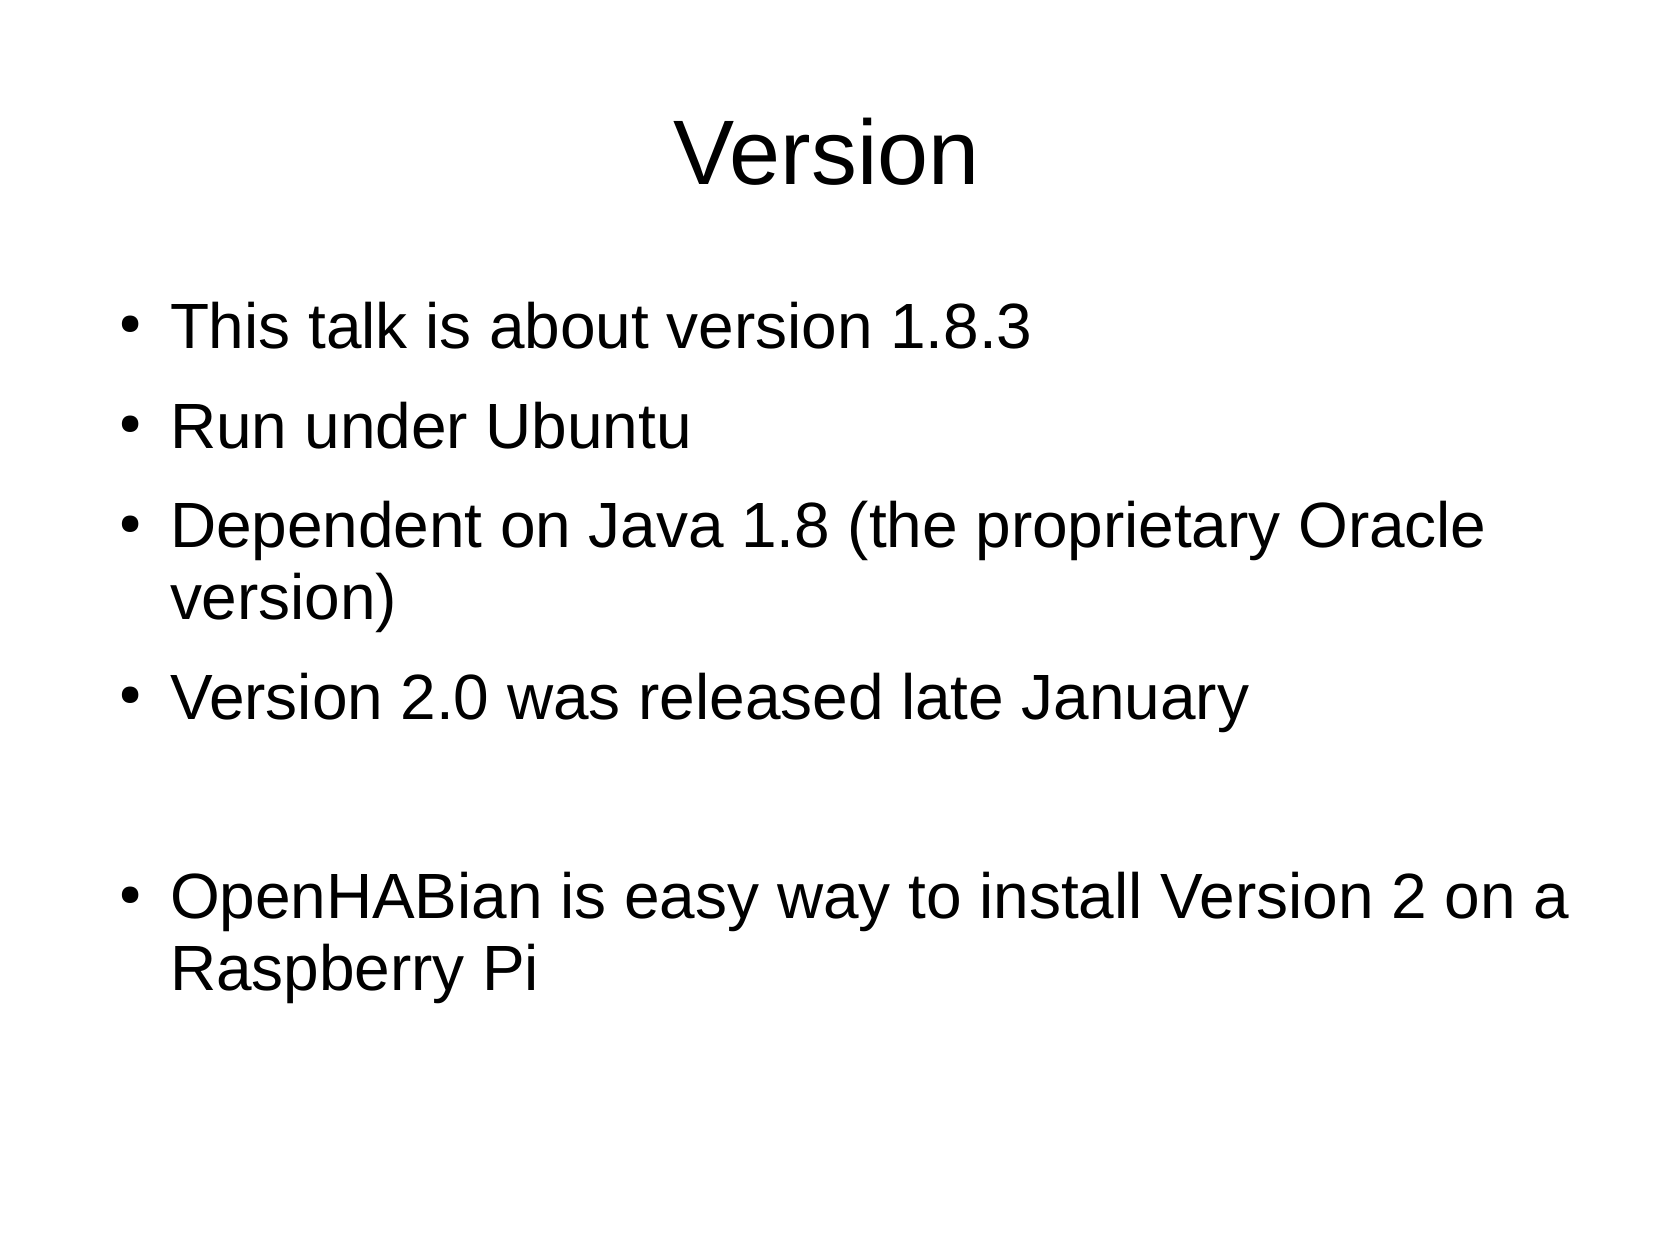

# Version
This talk is about version 1.8.3
Run under Ubuntu
Dependent on Java 1.8 (the proprietary Oracle version)
Version 2.0 was released late January
OpenHABian is easy way to install Version 2 on a Raspberry Pi